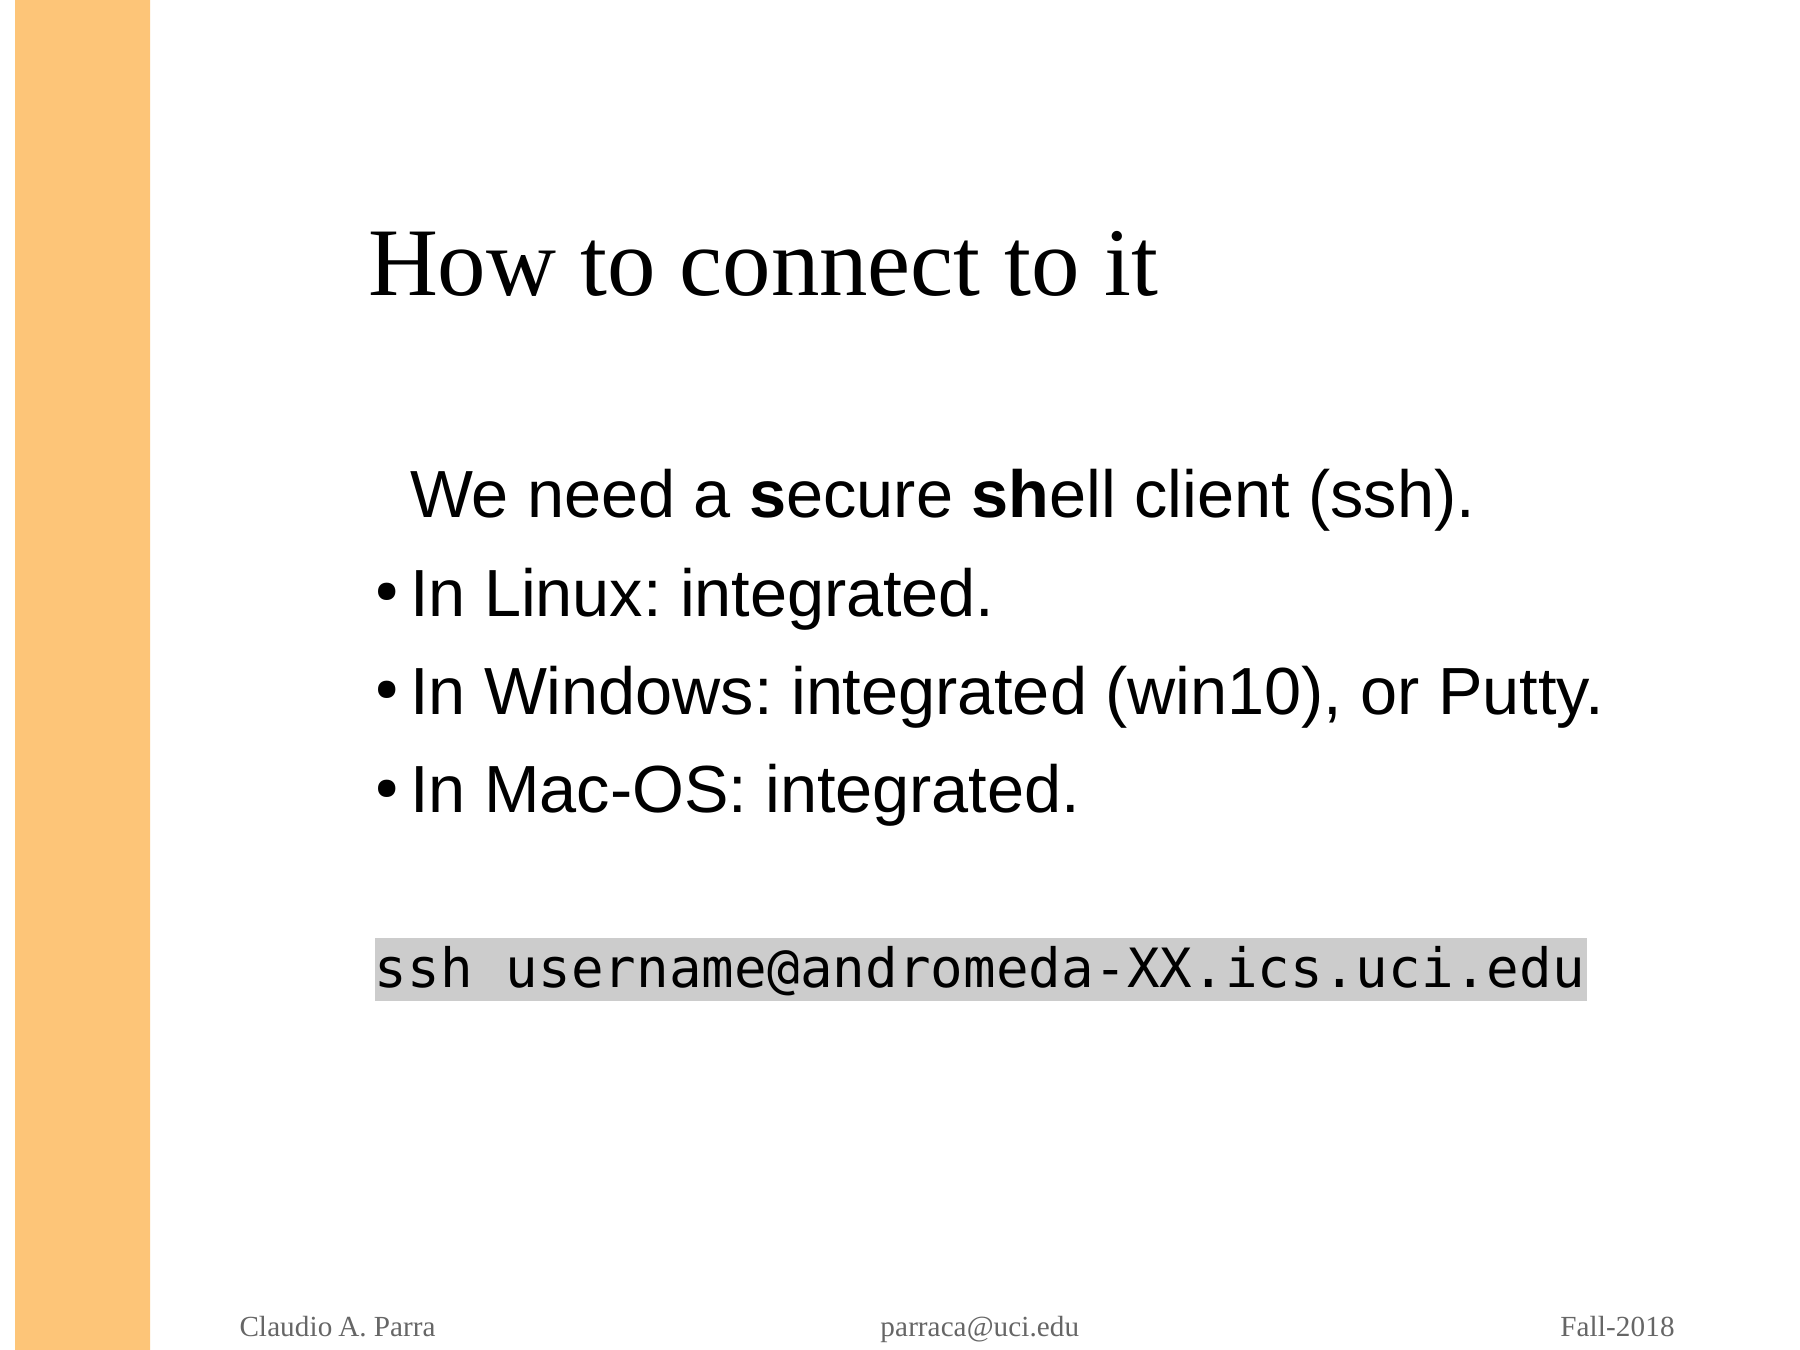

# How to connect to it
We need a secure shell client (ssh).
In Linux: integrated.
In Windows: integrated (win10), or Putty.
In Mac-OS: integrated.
ssh username@andromeda-XX.ics.uci.edu